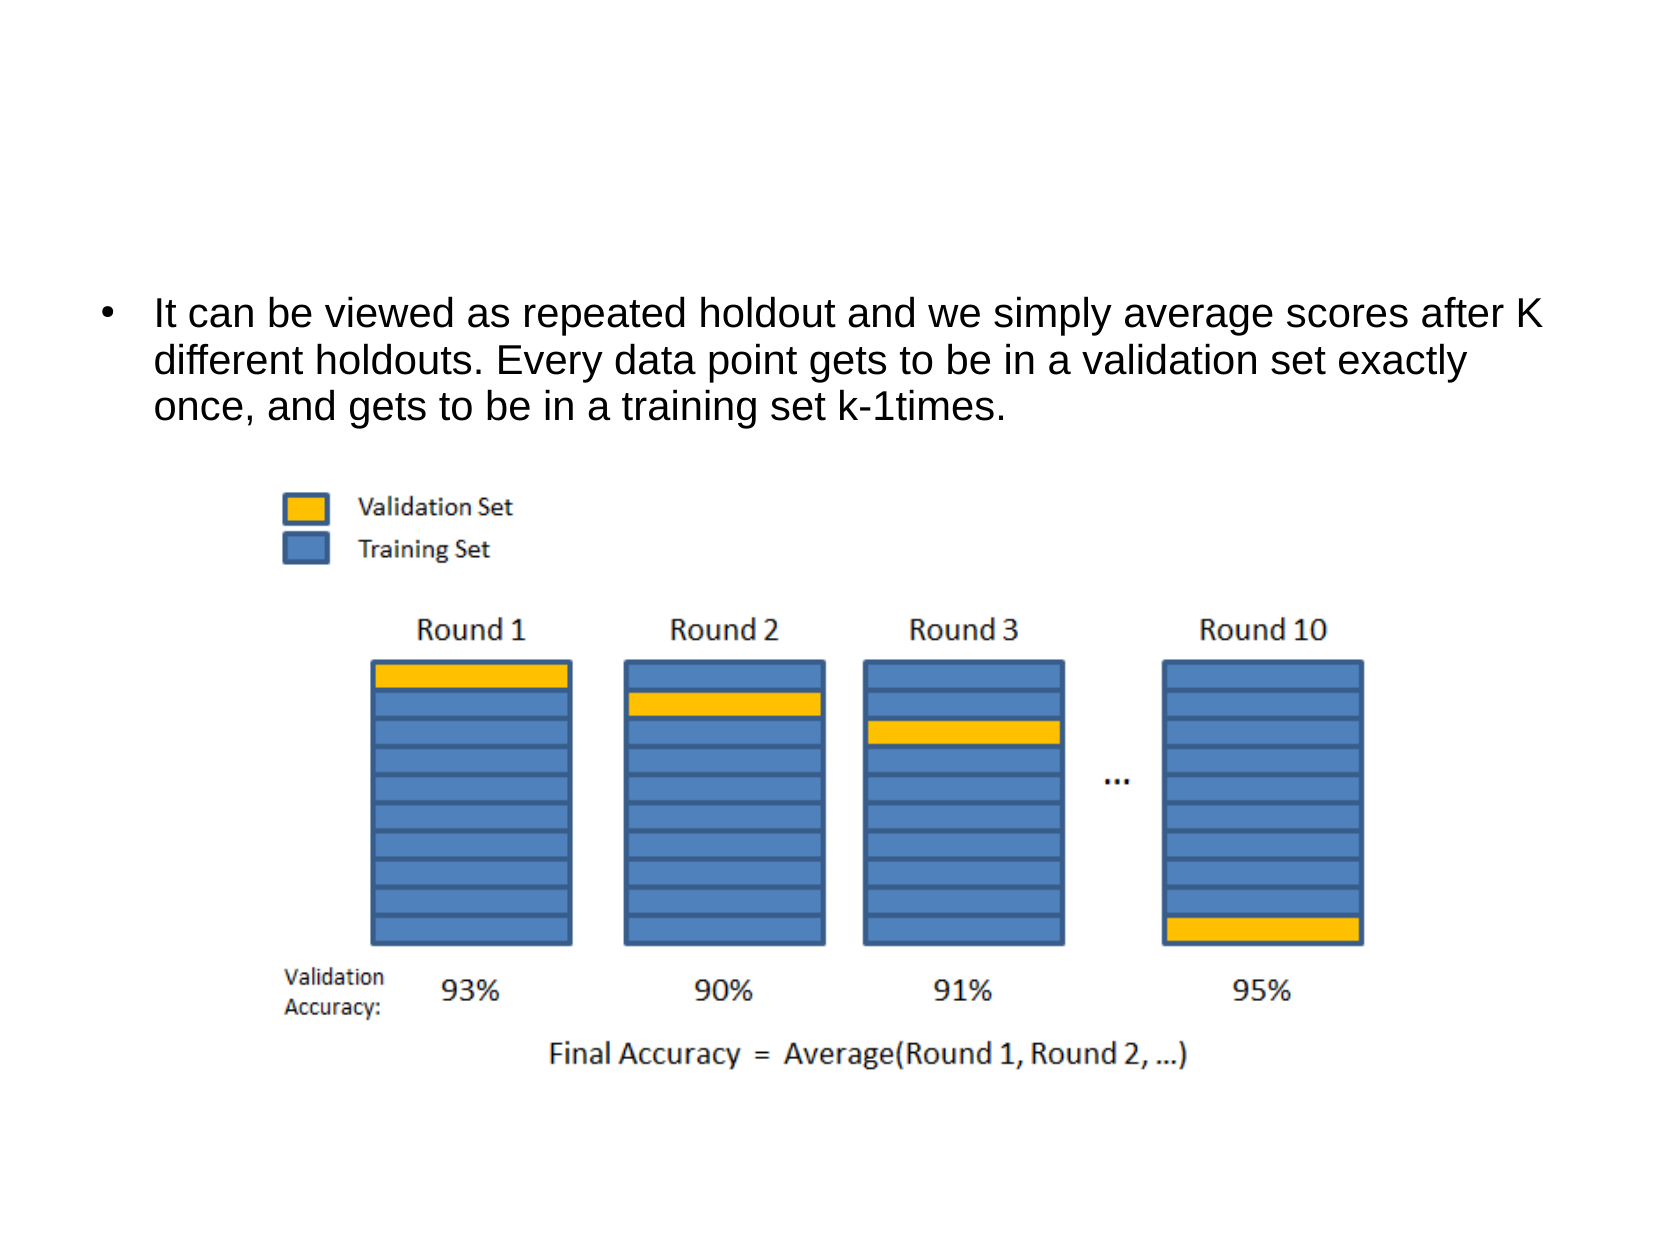

#
It can be viewed as repeated holdout and we simply average scores after K different holdouts. Every data point gets to be in a validation set exactly once, and gets to be in a training set k-1times.